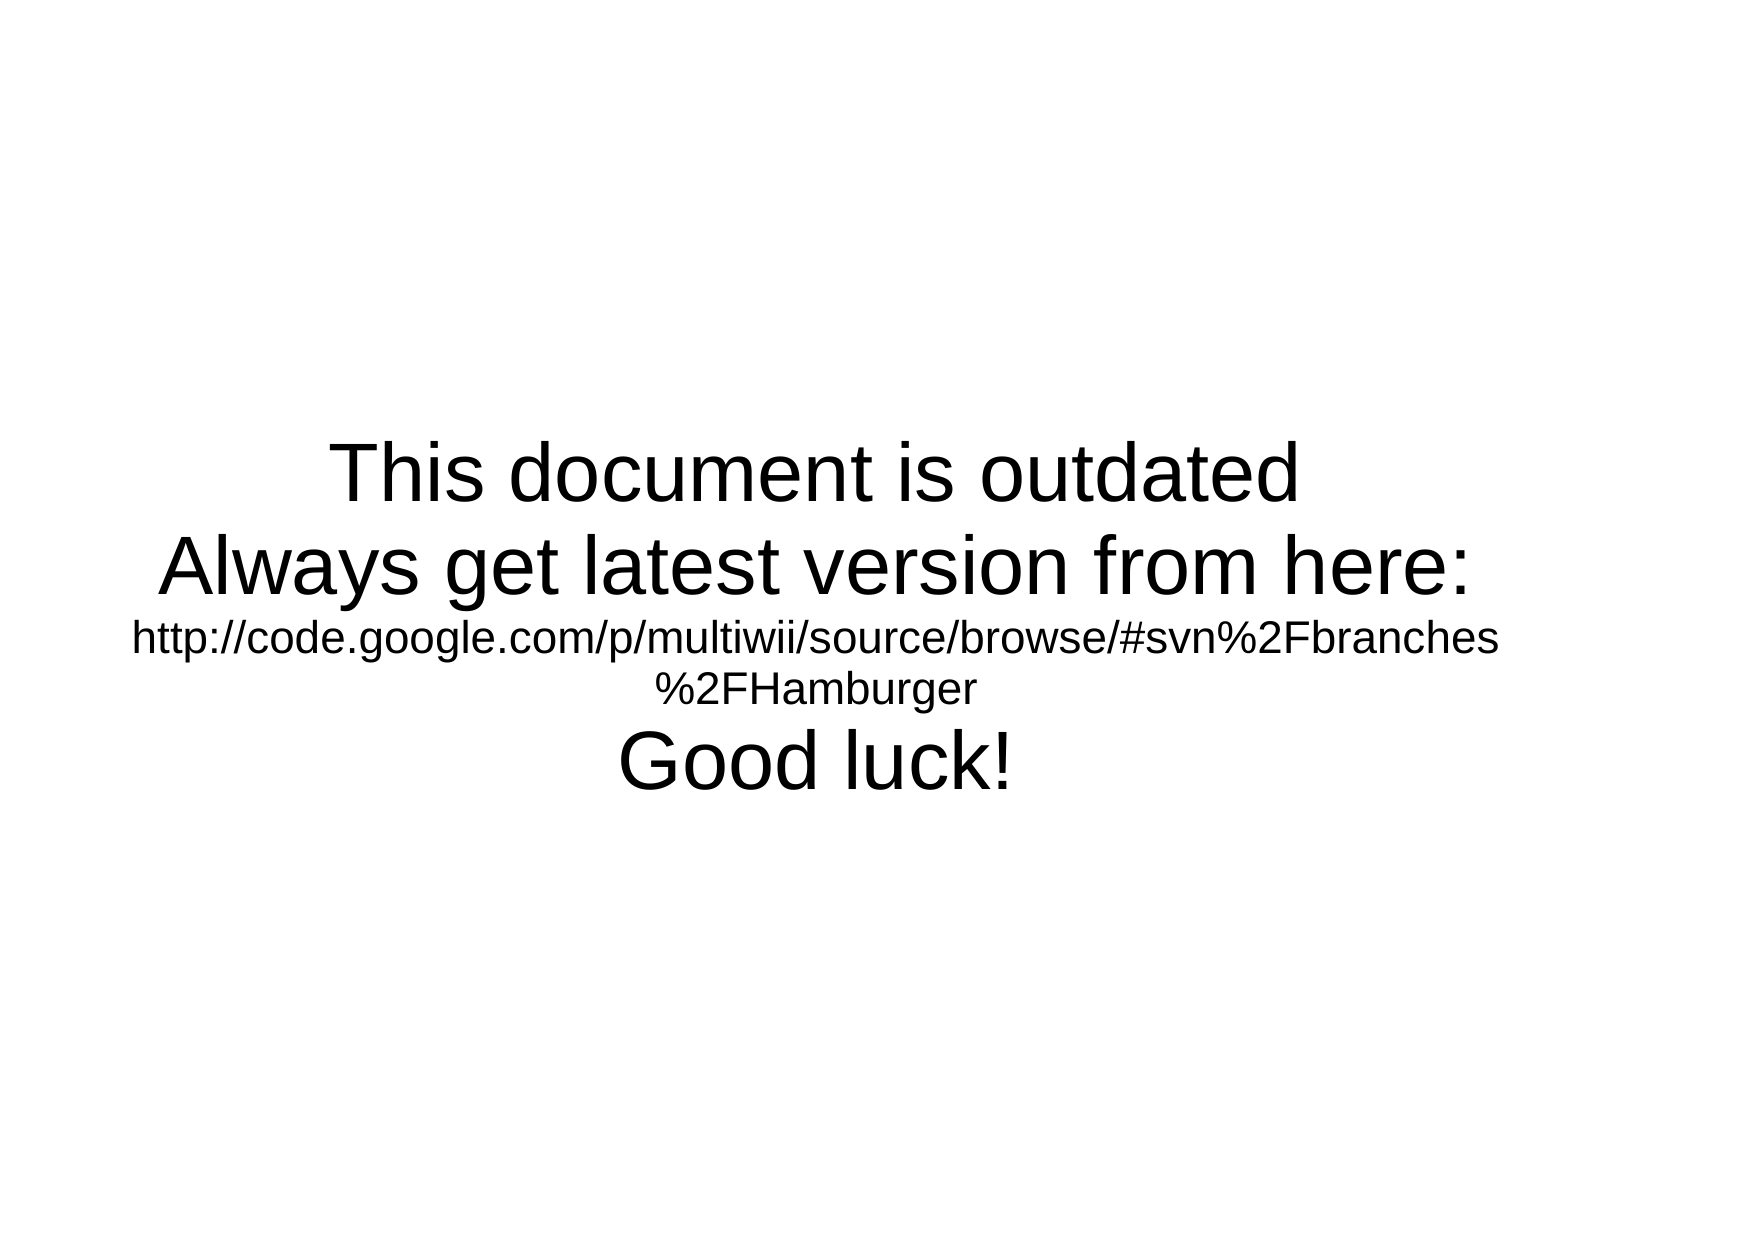

# This document is outdated Always get latest version from here: http://code.google.com/p/multiwii/source/browse/#svn%2Fbranches%2FHamburger Good luck!